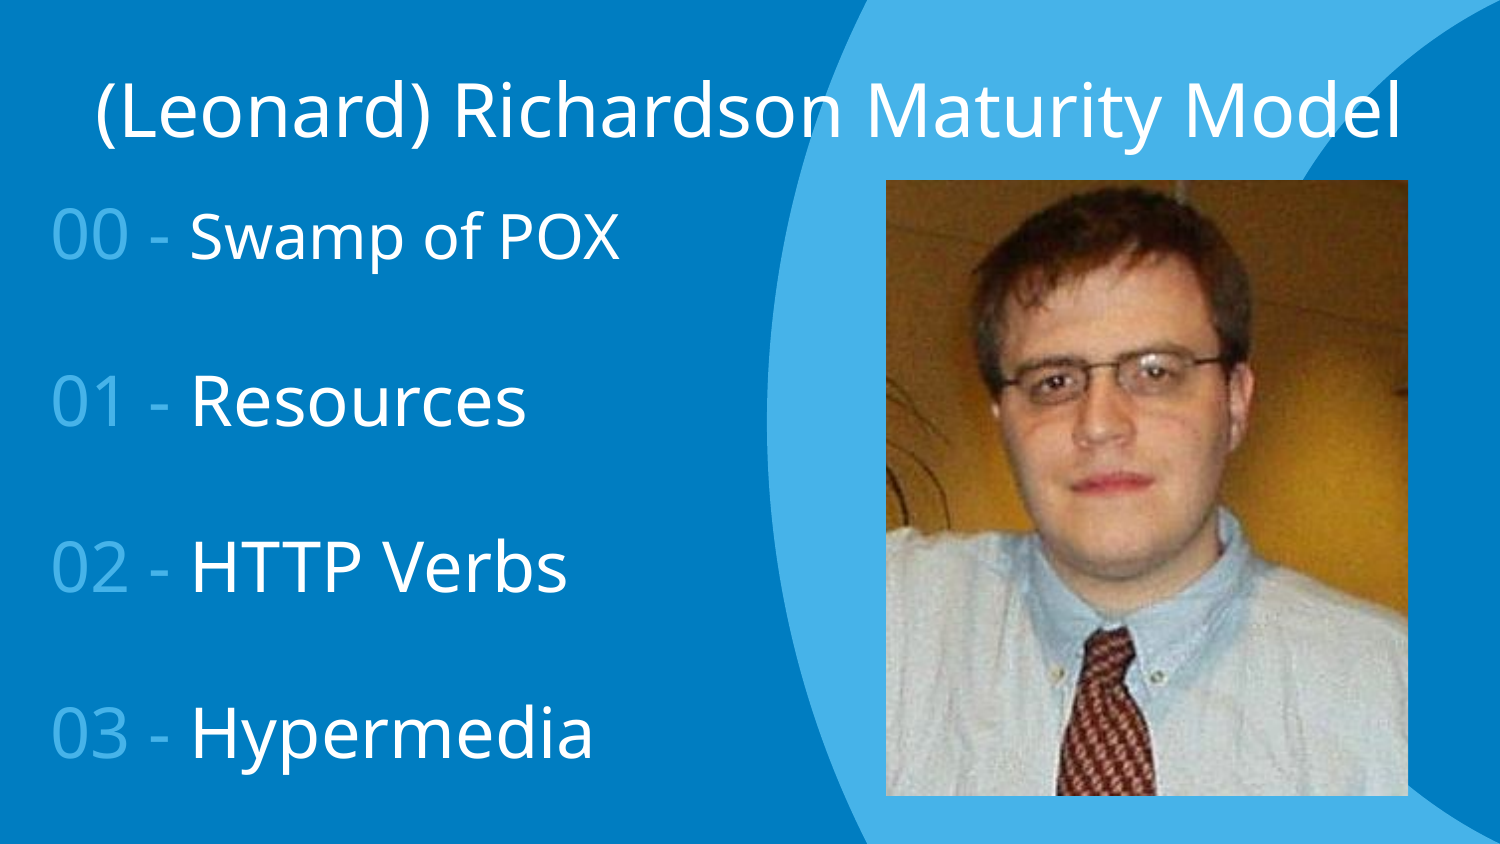

# (Leonard) Richardson Maturity Model
00 - Swamp of POX
01 - Resources
02 - HTTP Verbs
03 - Hypermedia